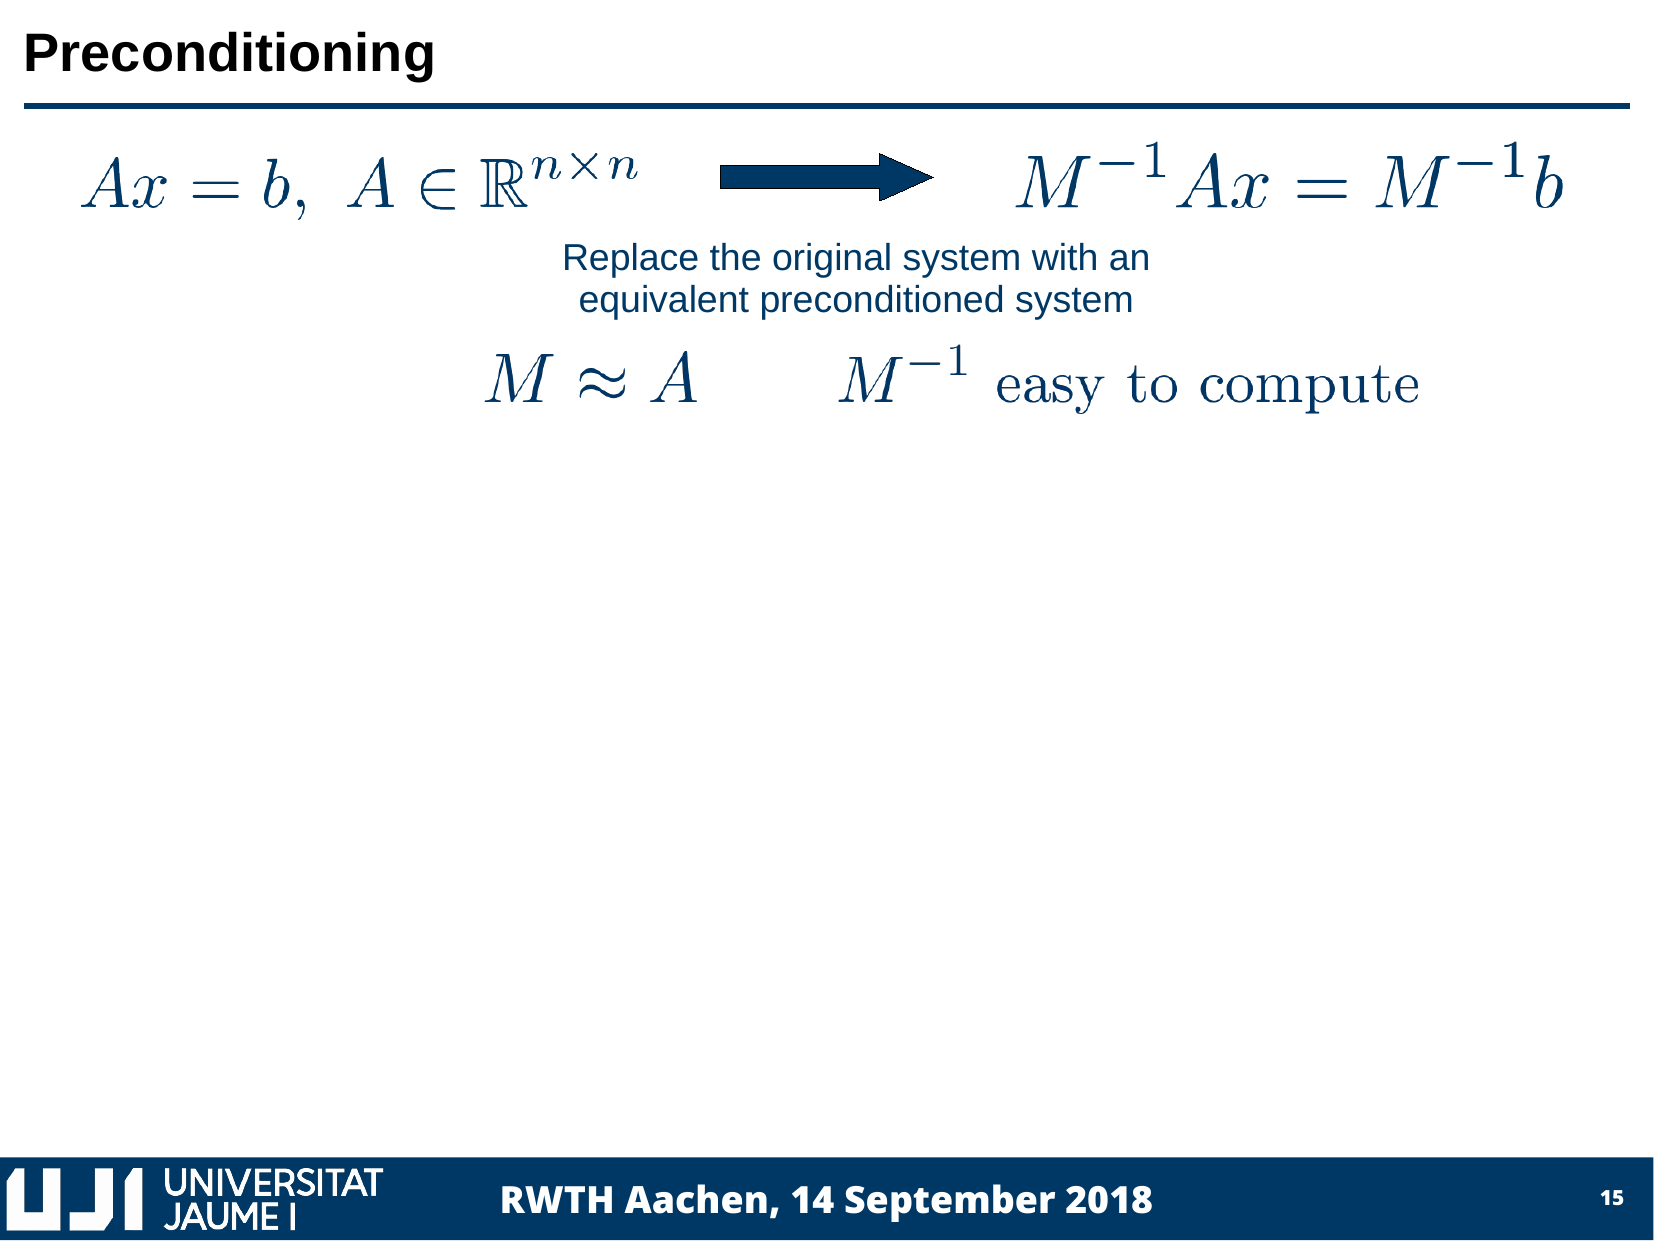

# Preconditioning
Replace the original system with an equivalent preconditioned system
RWTH Aachen, 14 September 2018
15